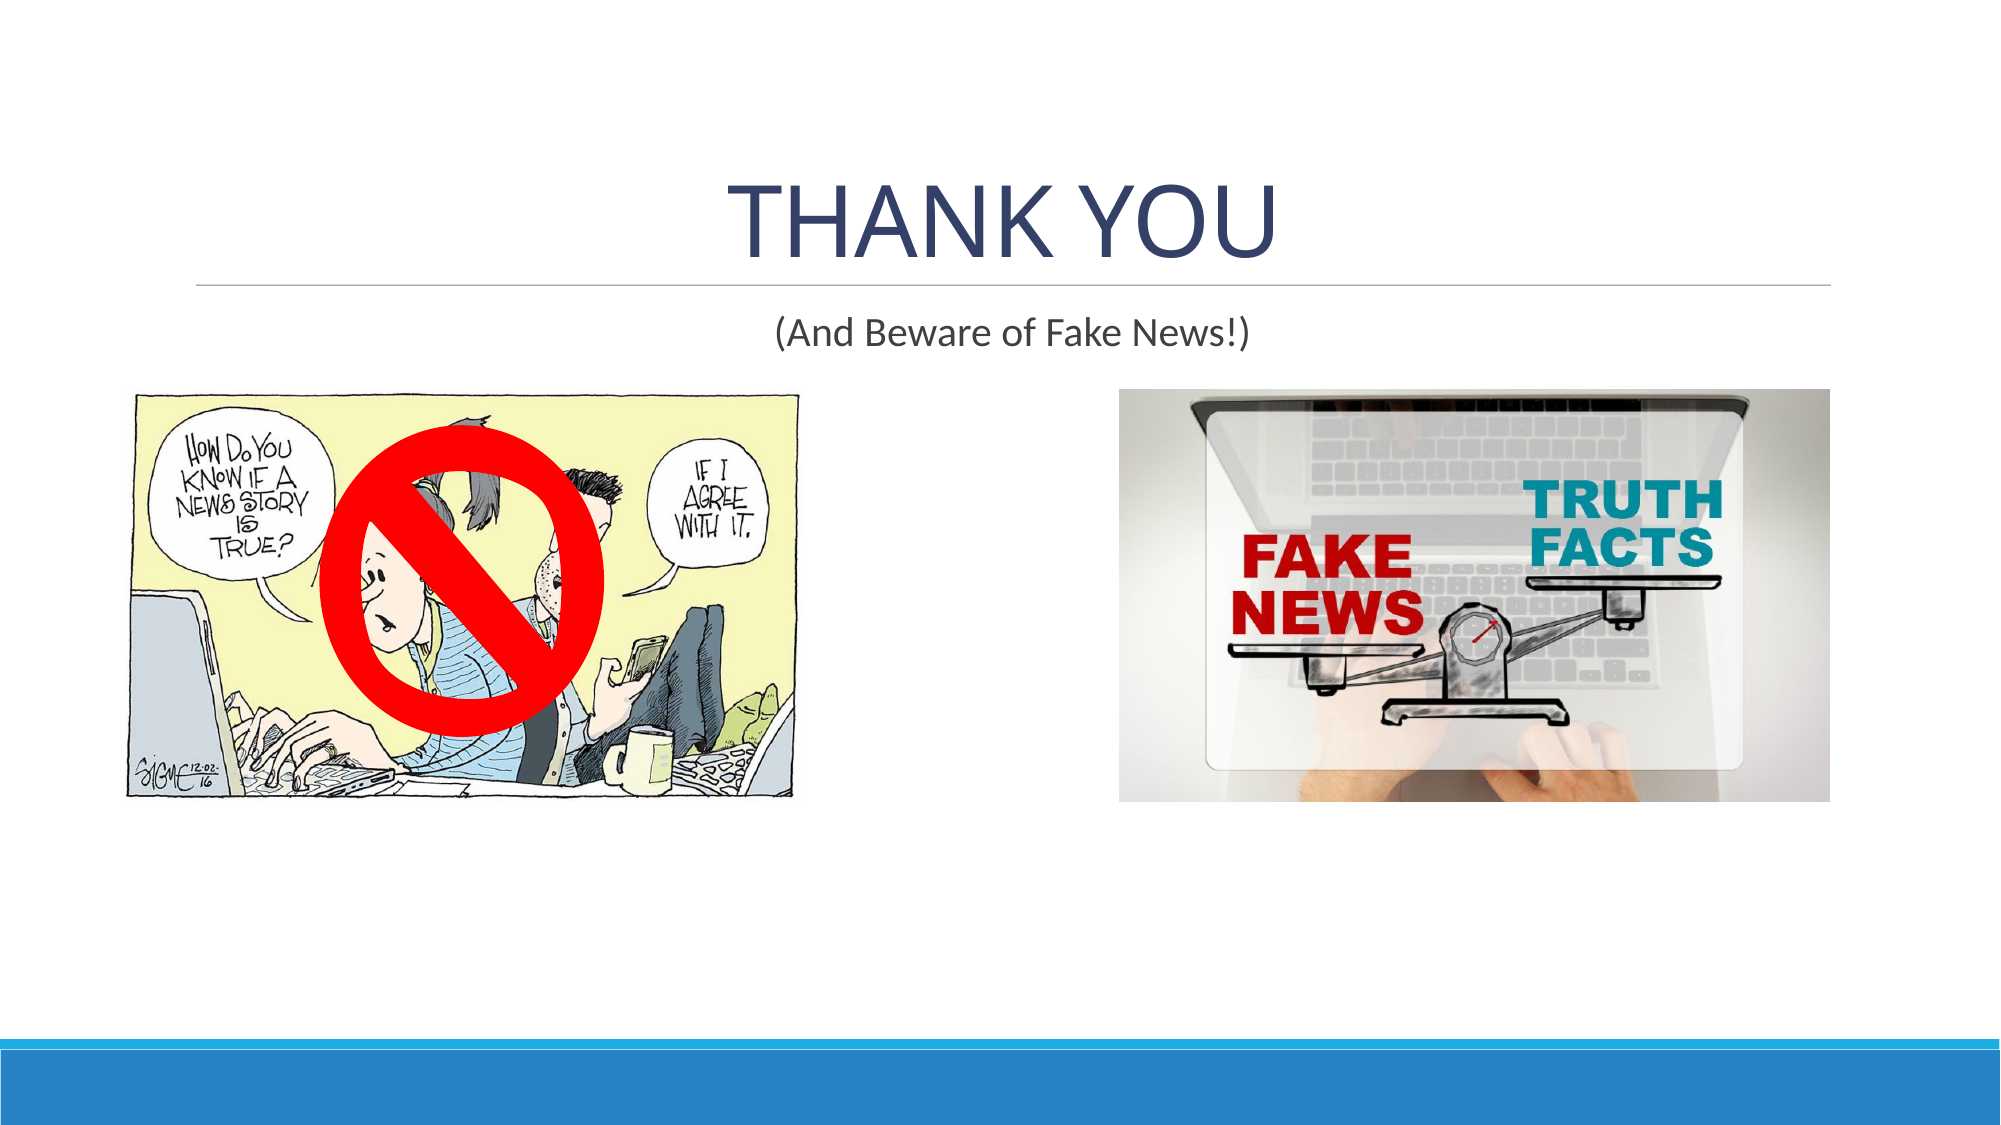

THANK YOU
(And Beware of Fake News!)